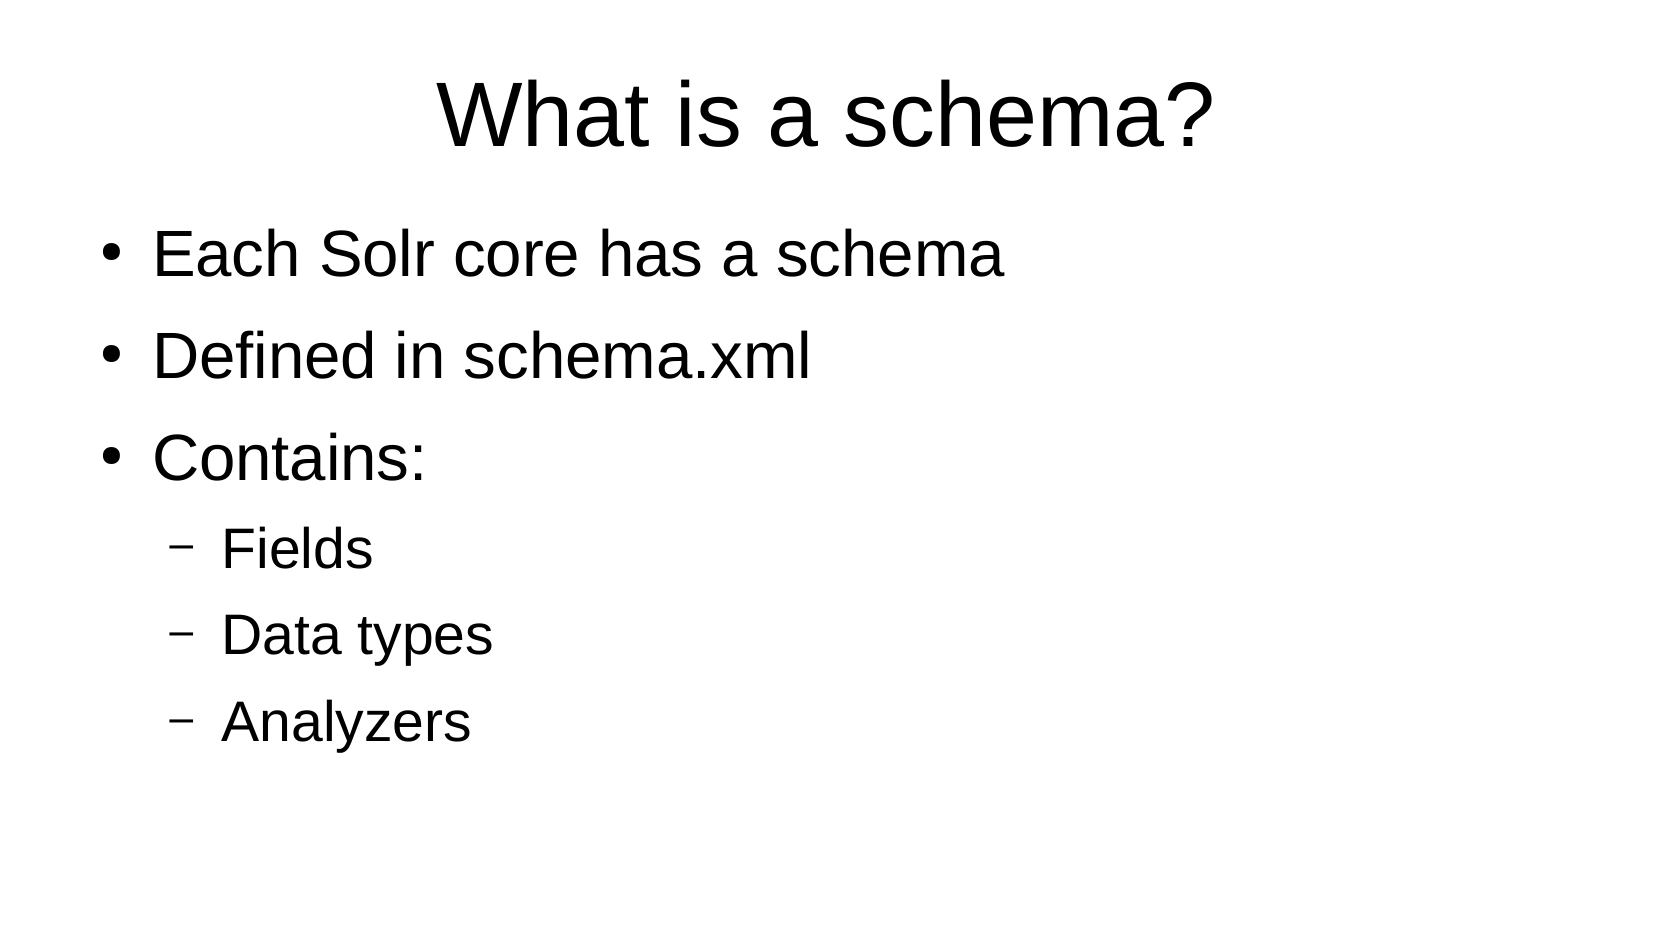

# What is a schema?
Each Solr core has a schema
Defined in schema.xml
Contains:
Fields
Data types
Analyzers